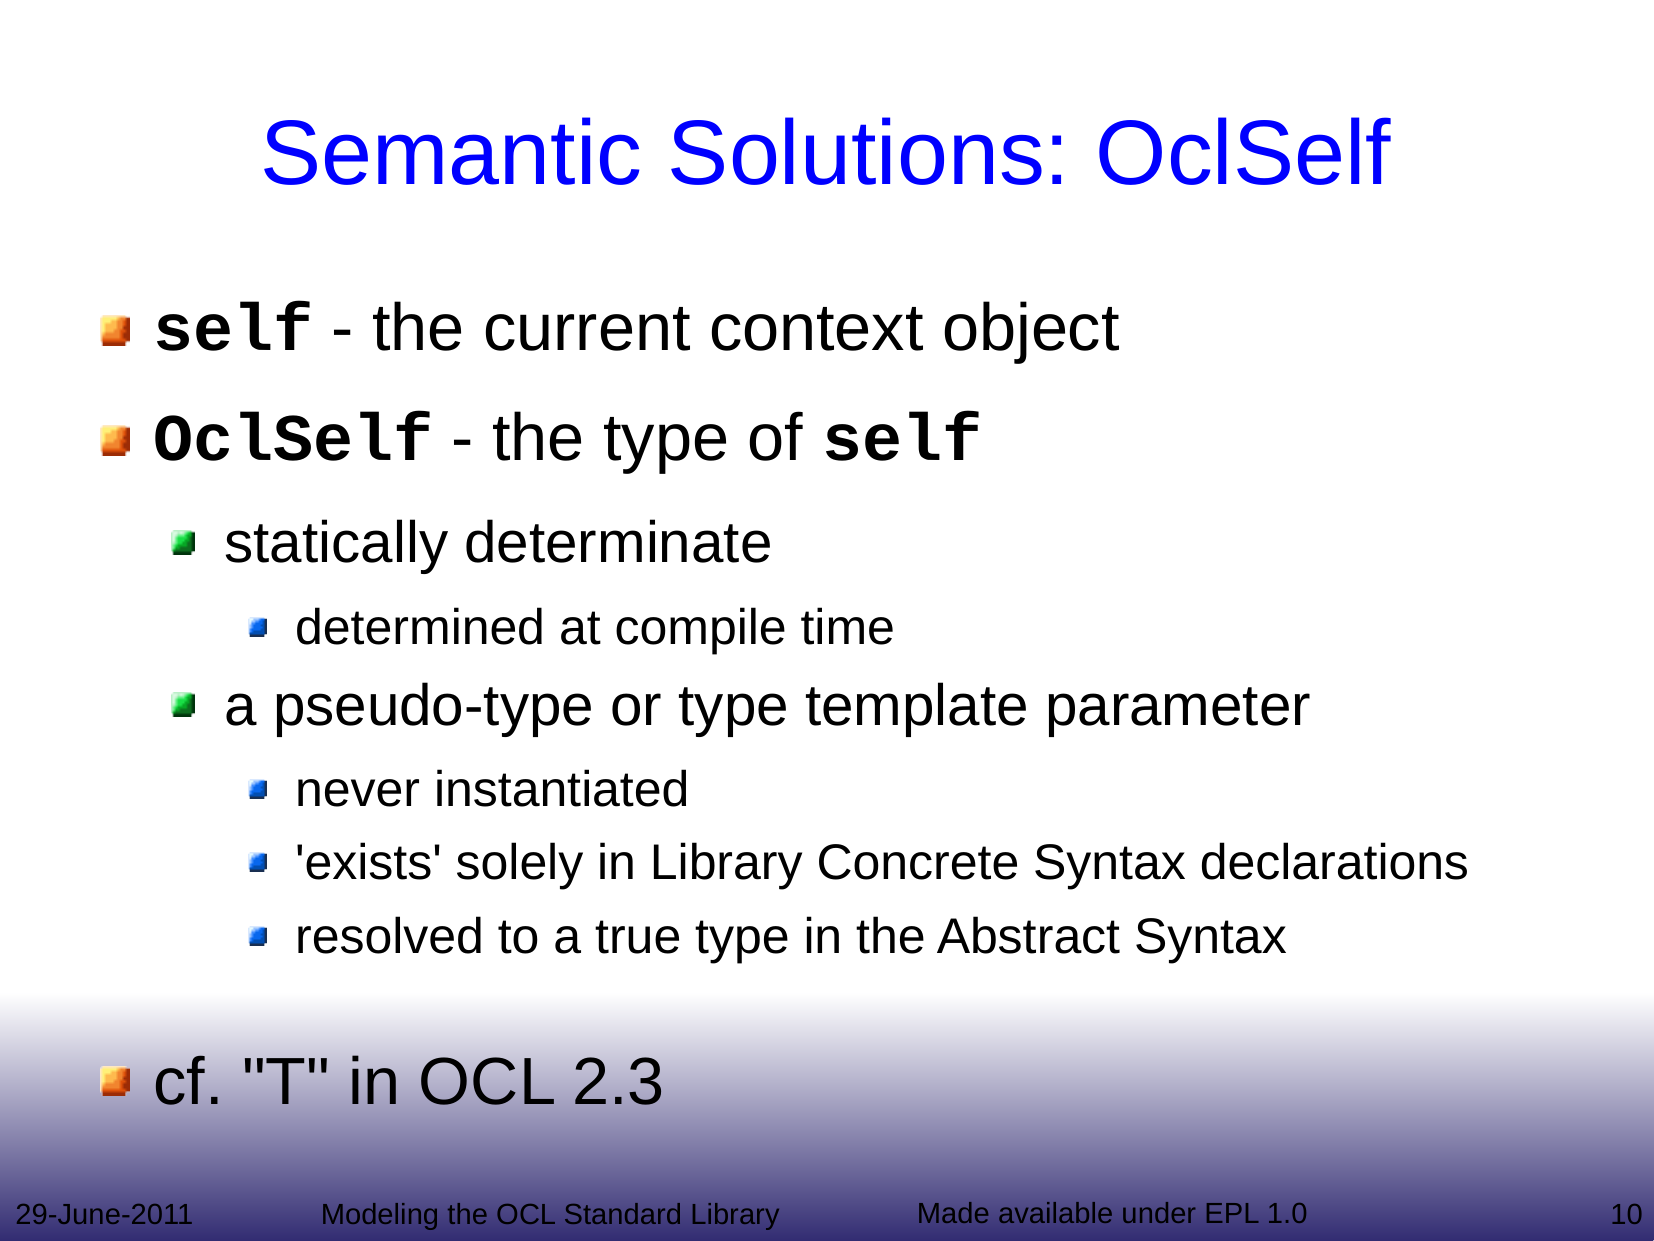

# Semantic Solutions: OclSelf
self - the current context object
OclSelf - the type of self
statically determinate
determined at compile time
a pseudo-type or type template parameter
never instantiated
'exists' solely in Library Concrete Syntax declarations
resolved to a true type in the Abstract Syntax
cf. "T" in OCL 2.3
29-June-2011
Modeling the OCL Standard Library
10